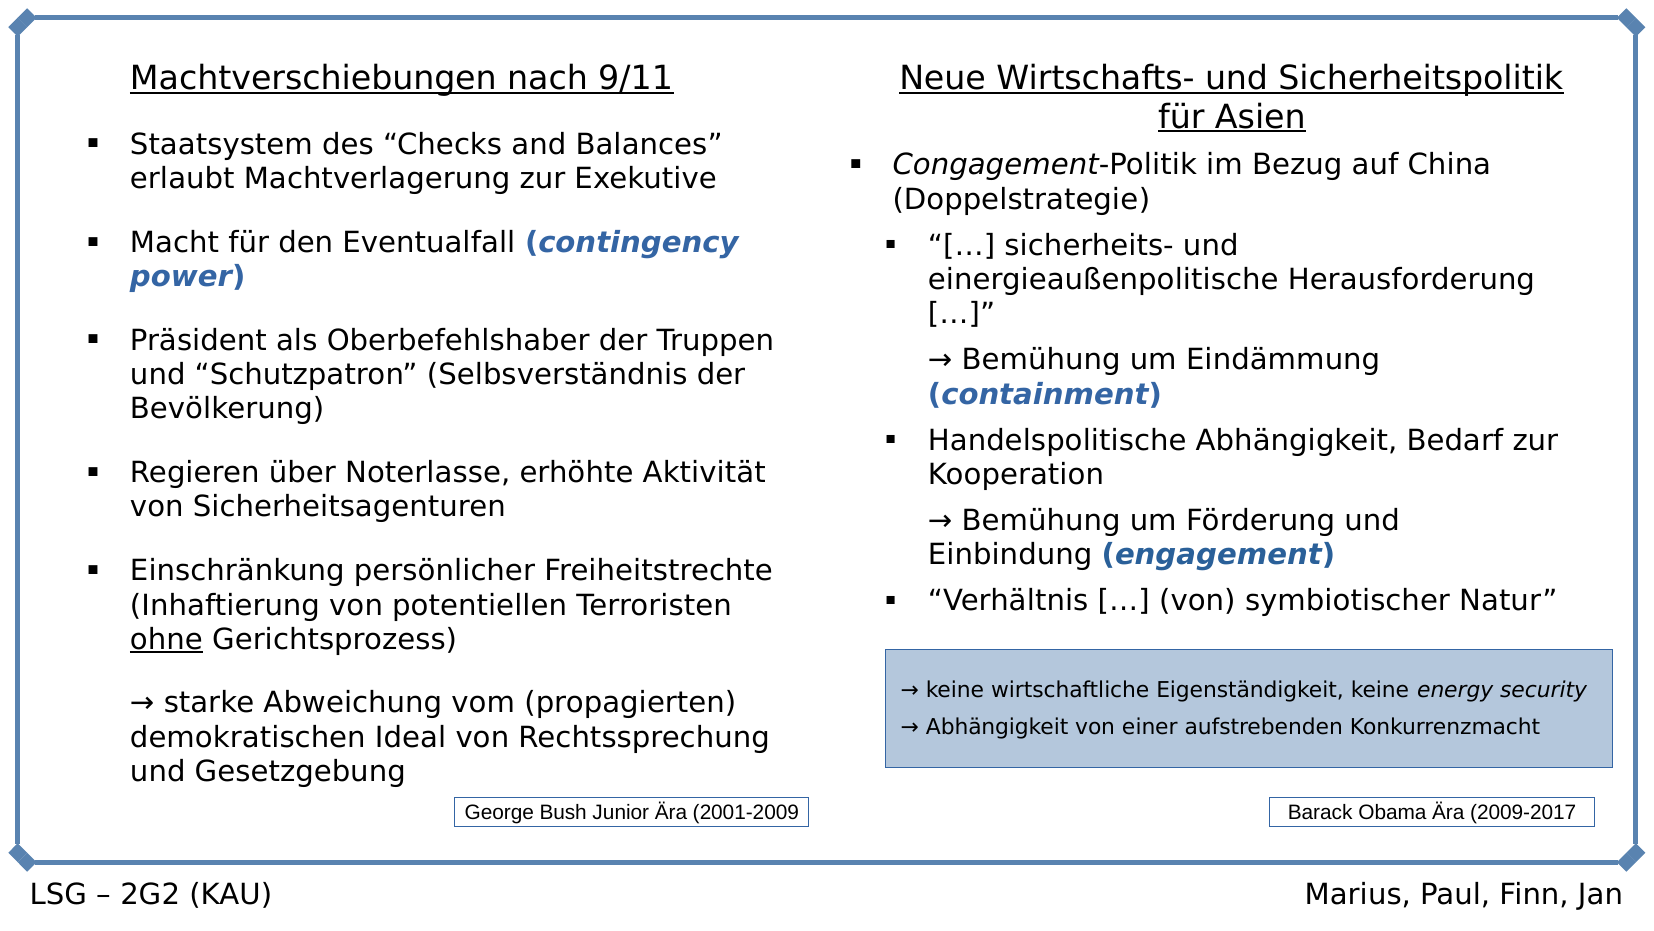

# Machtverschiebungen nach 9/11
Staatsystem des “Checks and Balances” erlaubt Machtverlagerung zur Exekutive
Macht für den Eventualfall (contingency power)
Präsident als Oberbefehlshaber der Truppen und “Schutzpatron” (Selbsverständnis der Bevölkerung)
Regieren über Noterlasse, erhöhte Aktivität von Sicherheitsagenturen
Einschränkung persönlicher Freiheitstrechte (Inhaftierung von potentiellen Terroristen ohne Gerichtsprozess)
→ starke Abweichung vom (propagierten) demokratischen Ideal von Rechtssprechung und Gesetzgebung
Neue Wirtschafts- und Sicherheitspolitik für Asien
Congagement-Politik im Bezug auf China (Doppelstrategie)
“[…] sicherheits- und einergieaußenpolitische Herausforderung […]”
→ Bemühung um Eindämmung (containment)
Handelspolitische Abhängigkeit, Bedarf zur Kooperation
→ Bemühung um Förderung und Einbindung (engagement)
“Verhältnis […] (von) symbiotischer Natur”
→ keine wirtschaftliche Eigenständigkeit, keine energy security
→ Abhängigkeit von einer aufstrebenden Konkurrenzmacht
George Bush Junior Ära (2001-2009
Barack Obama Ära (2009-2017